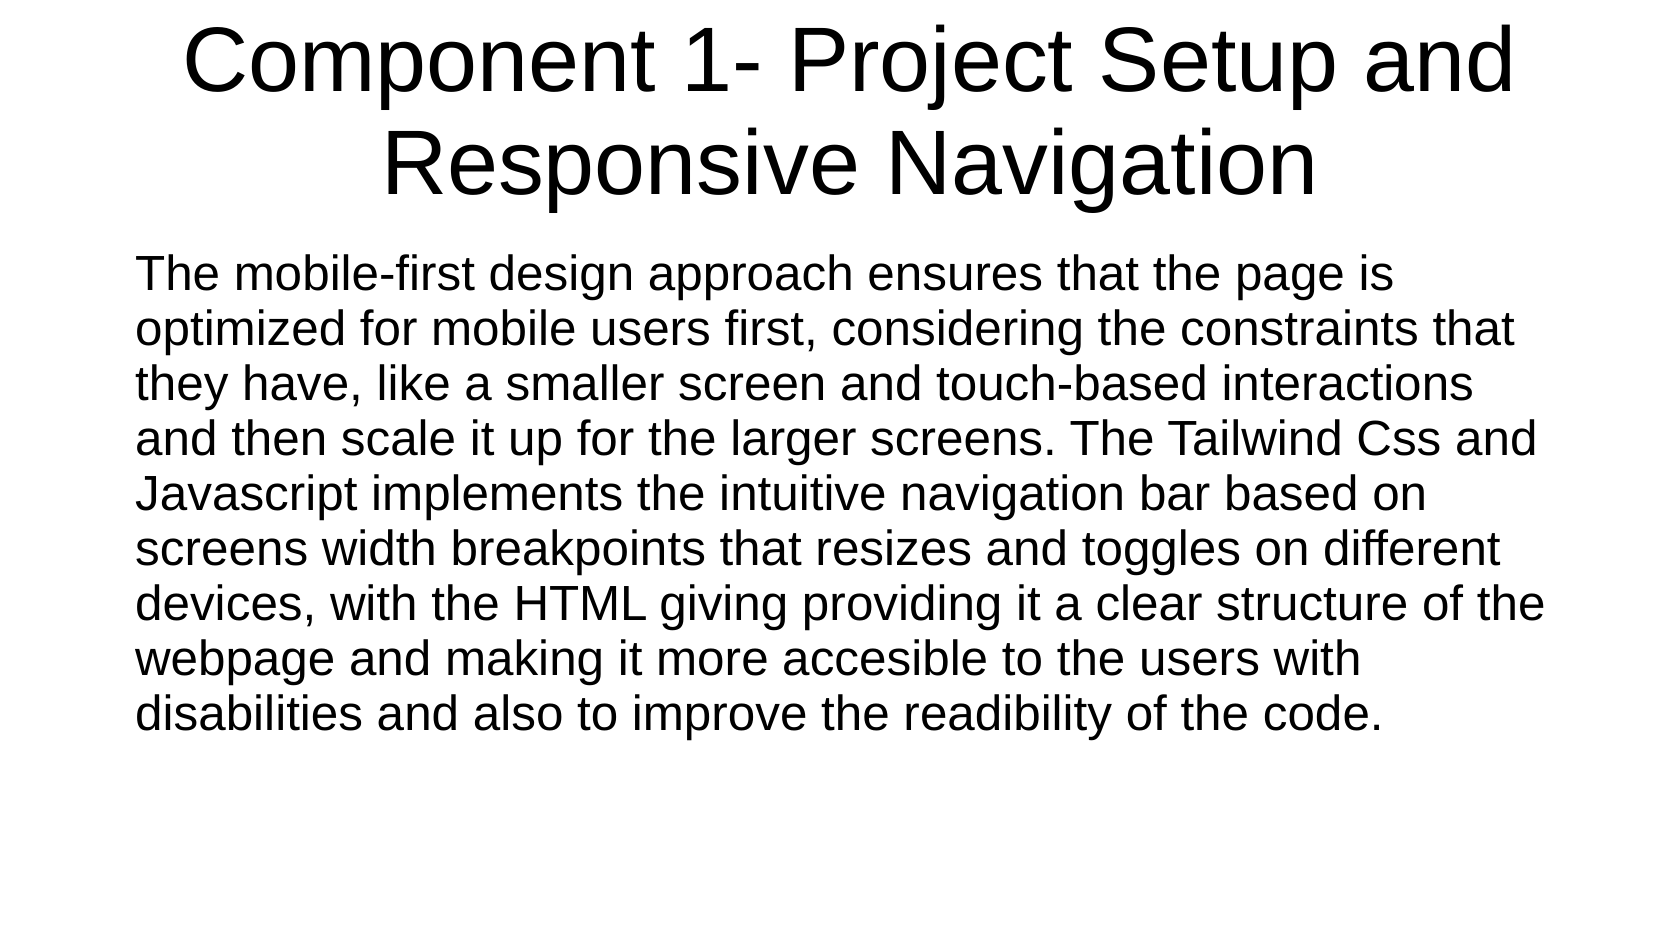

# Component 1- Project Setup and Responsive Navigation
The mobile-first design approach ensures that the page is optimized for mobile users first, considering the constraints that they have, like a smaller screen and touch-based interactions and then scale it up for the larger screens. The Tailwind Css and Javascript implements the intuitive navigation bar based on screens width breakpoints that resizes and toggles on different devices, with the HTML giving providing it a clear structure of the webpage and making it more accesible to the users with disabilities and also to improve the readibility of the code.